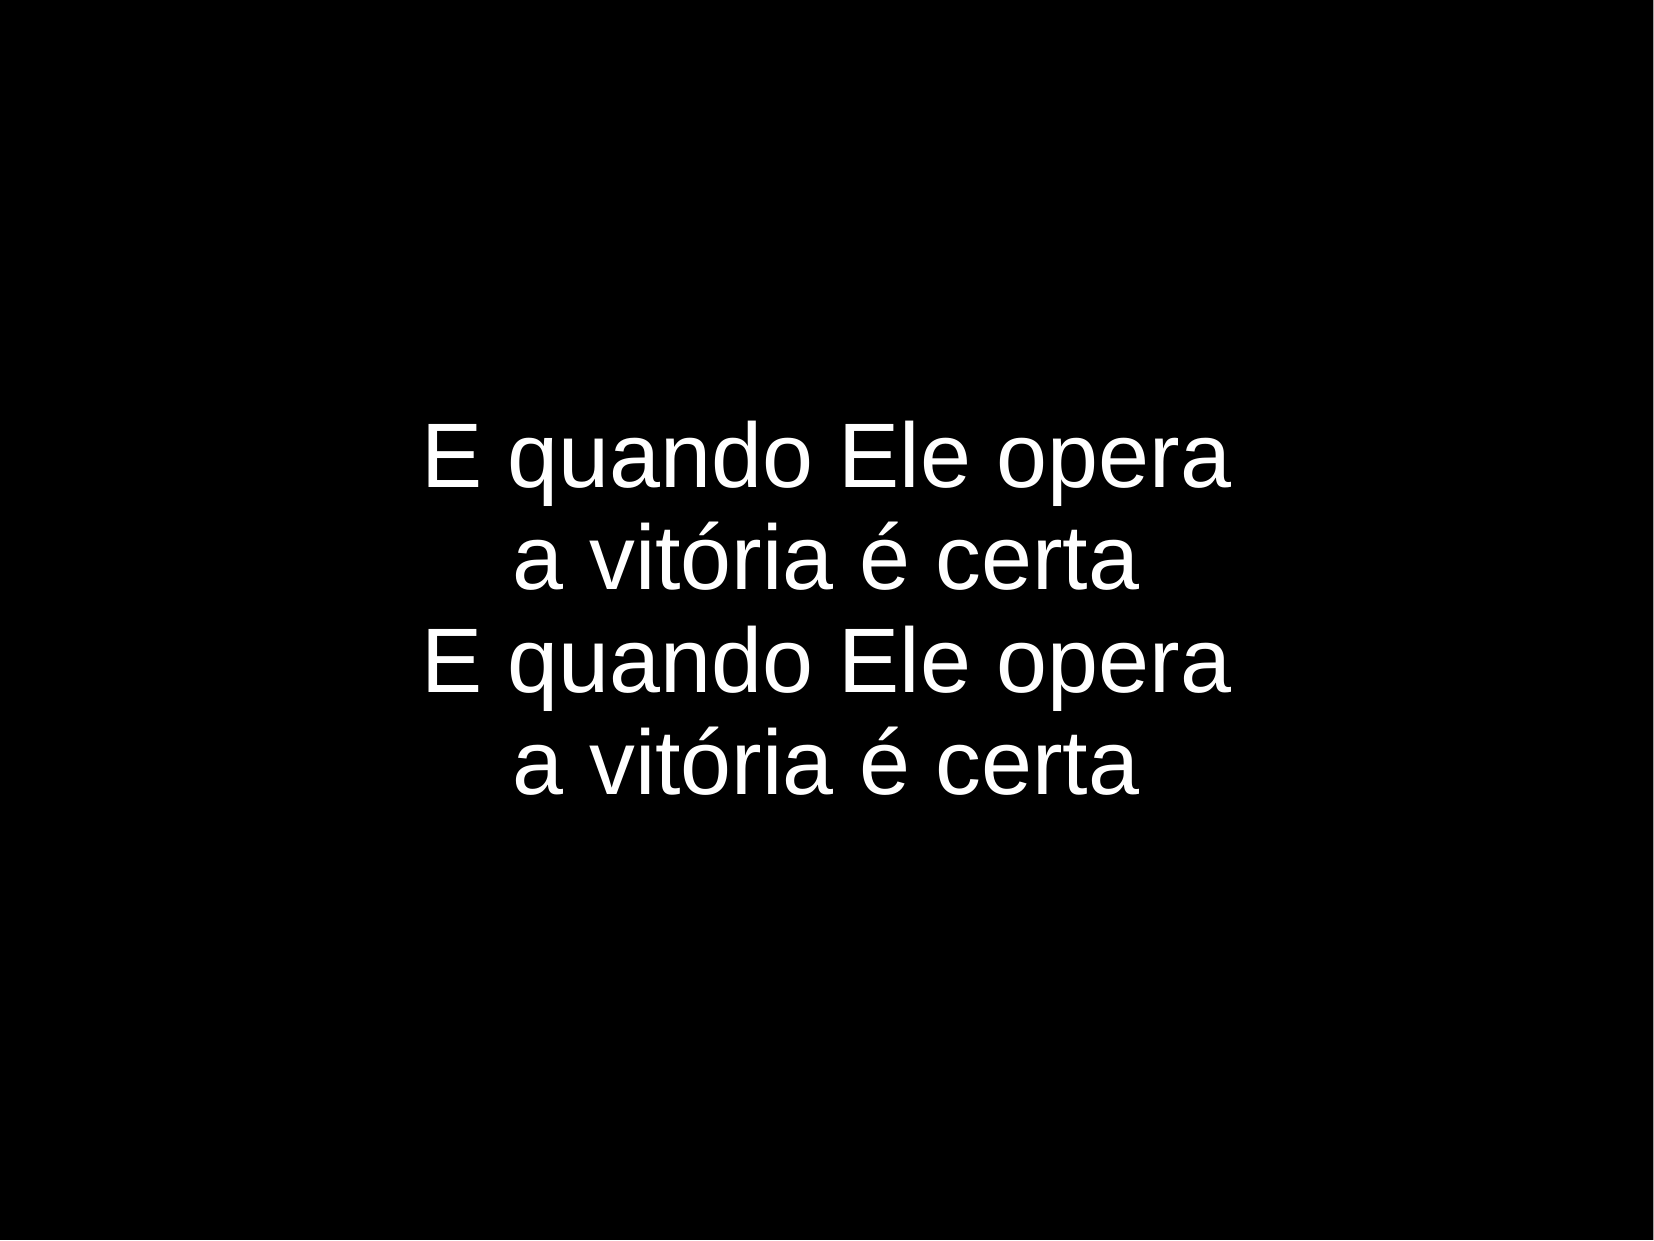

# E quando Ele opera
a vitória é certa
E quando Ele opera
a vitória é certa